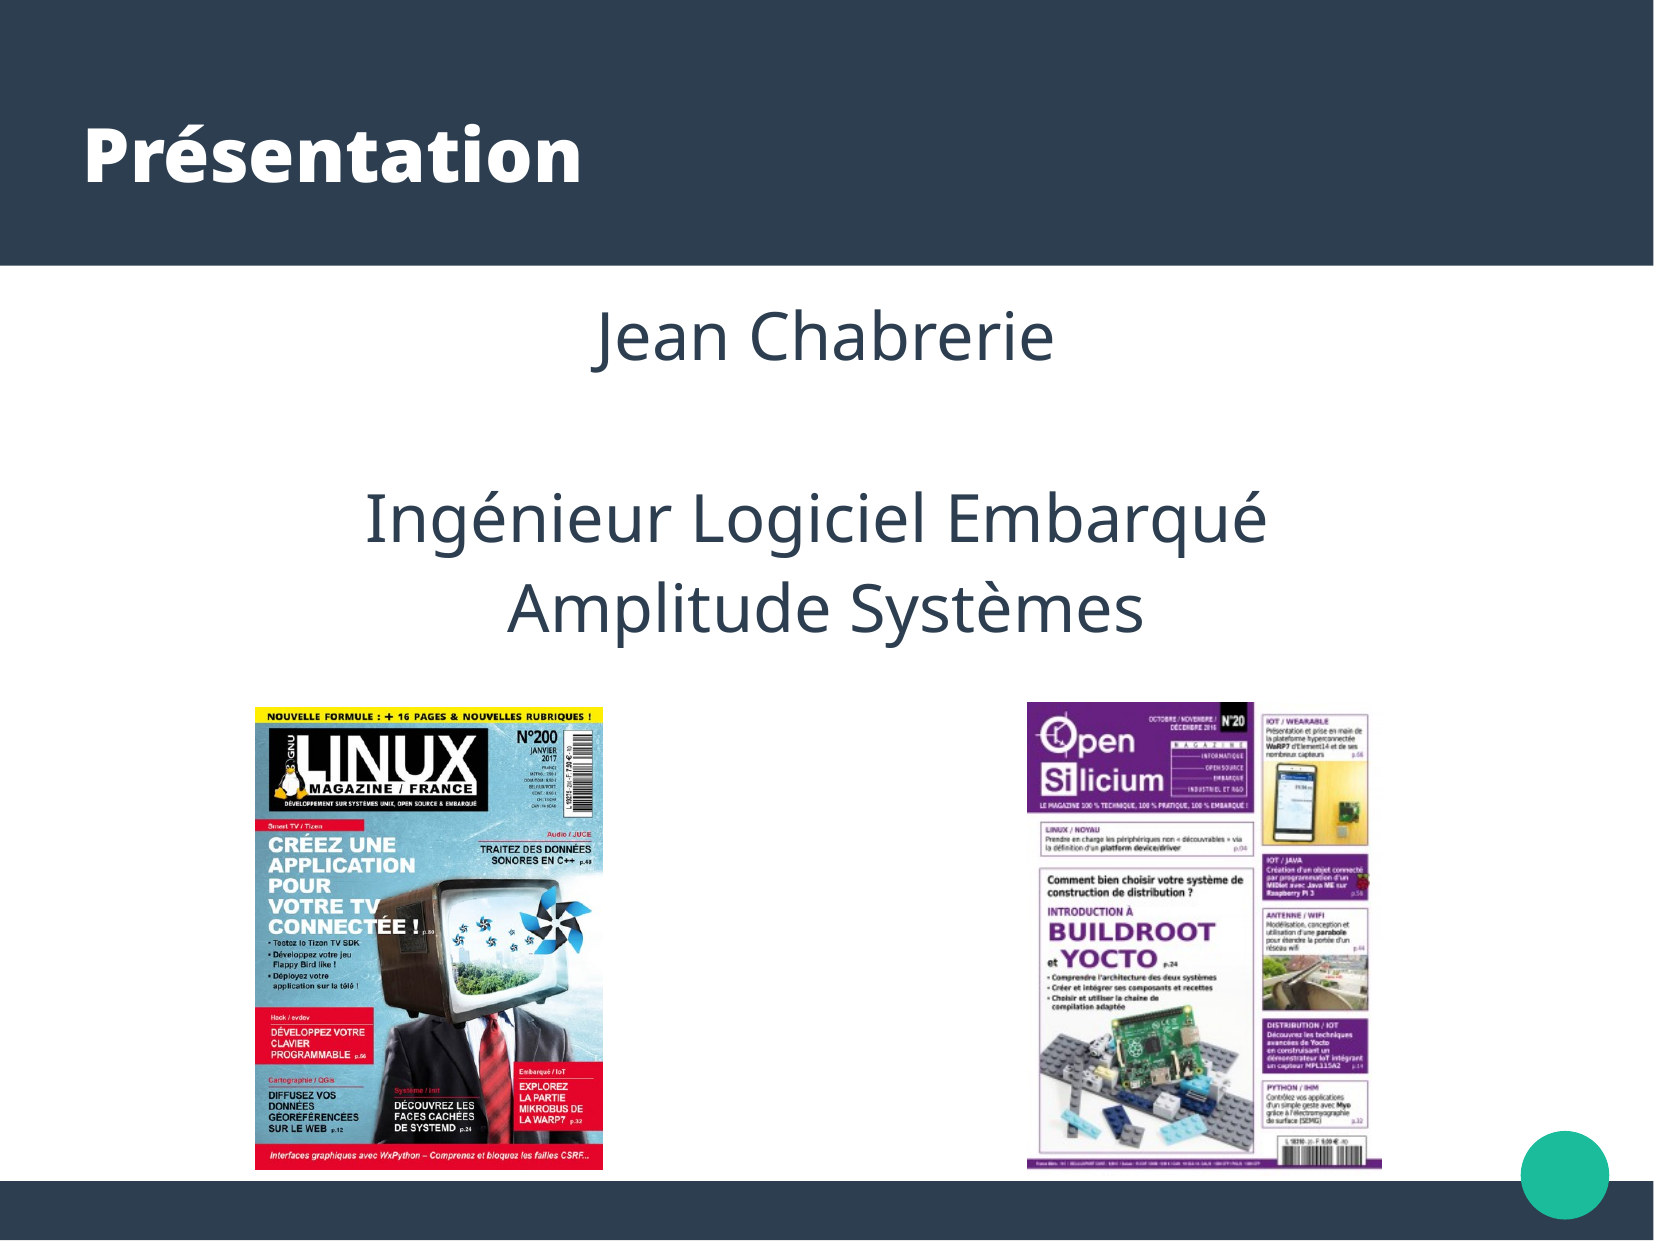

# Présentation
Jean Chabrerie
Ingénieur Logiciel Embarqué
Amplitude Systèmes